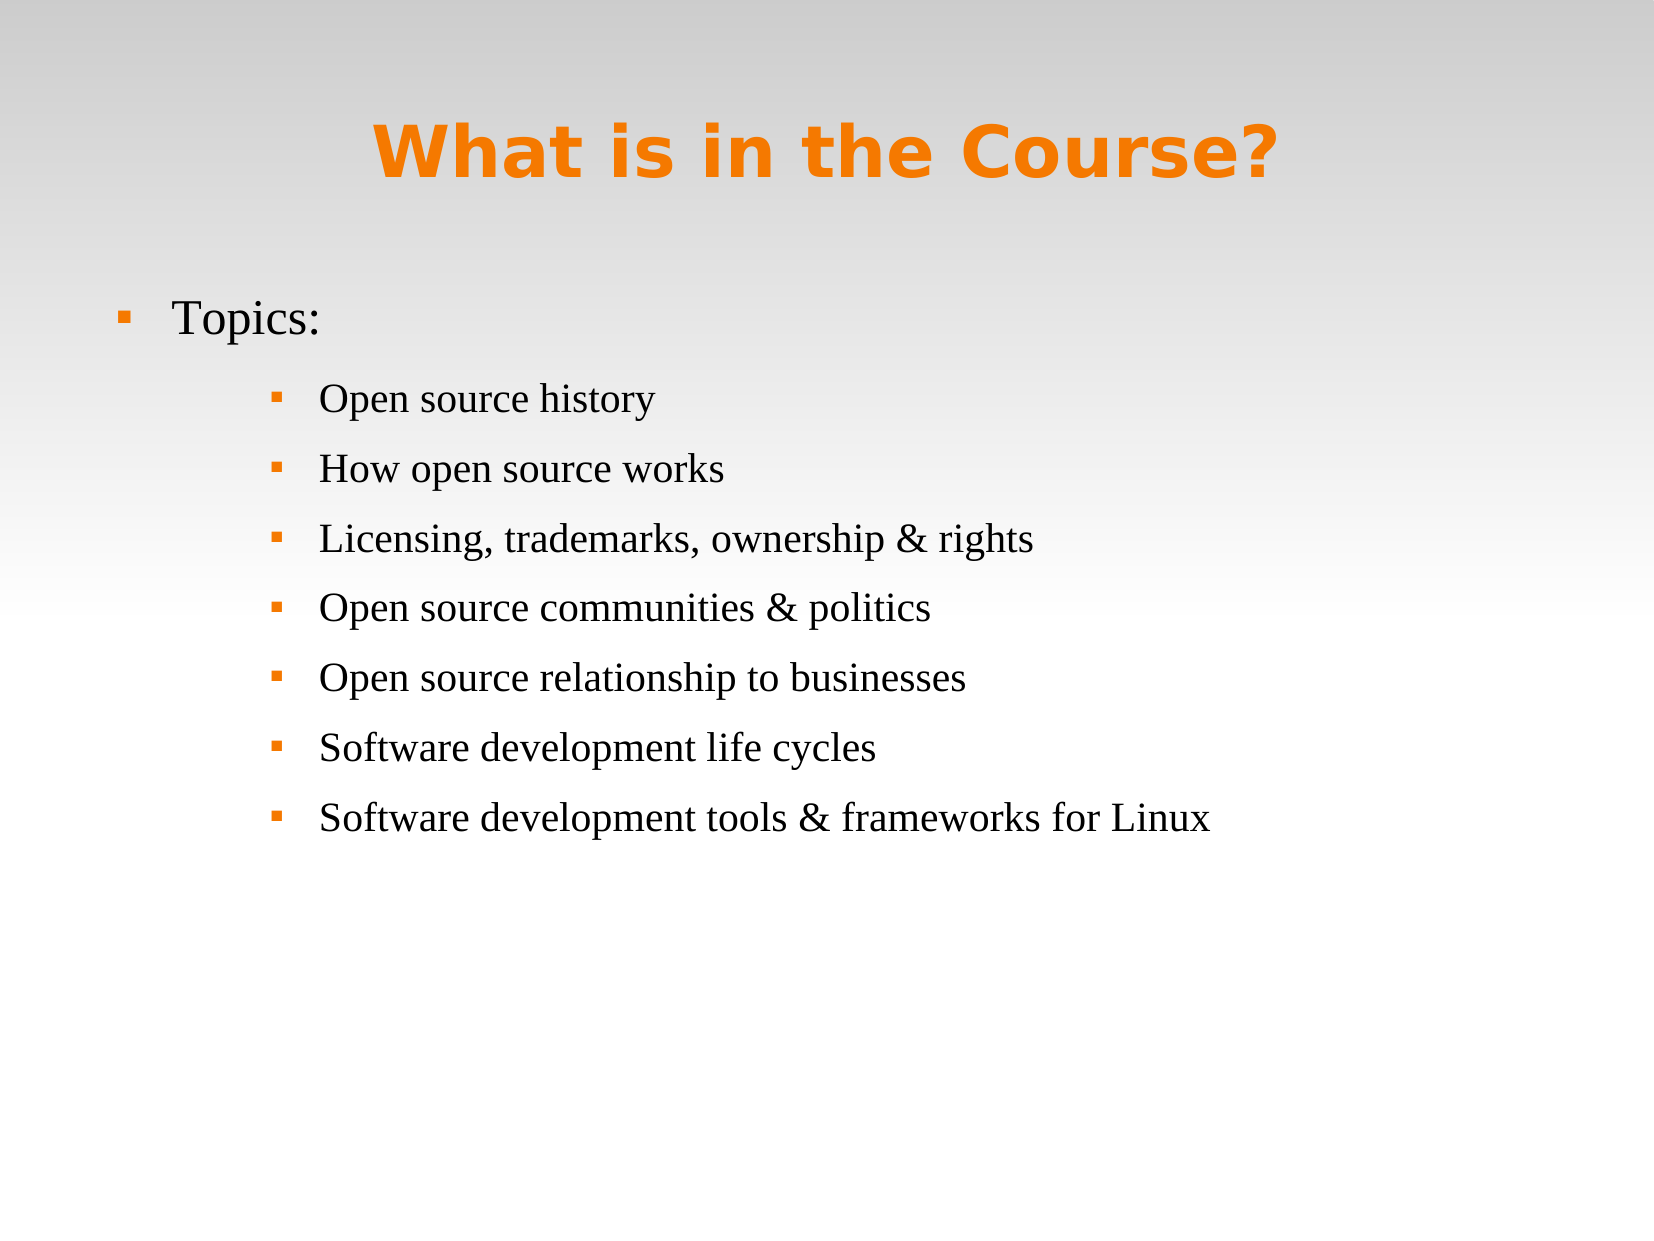

# What is in the Course?
Topics:
Open source history
How open source works
Licensing, trademarks, ownership & rights
Open source communities & politics
Open source relationship to businesses
Software development life cycles
Software development tools & frameworks for Linux